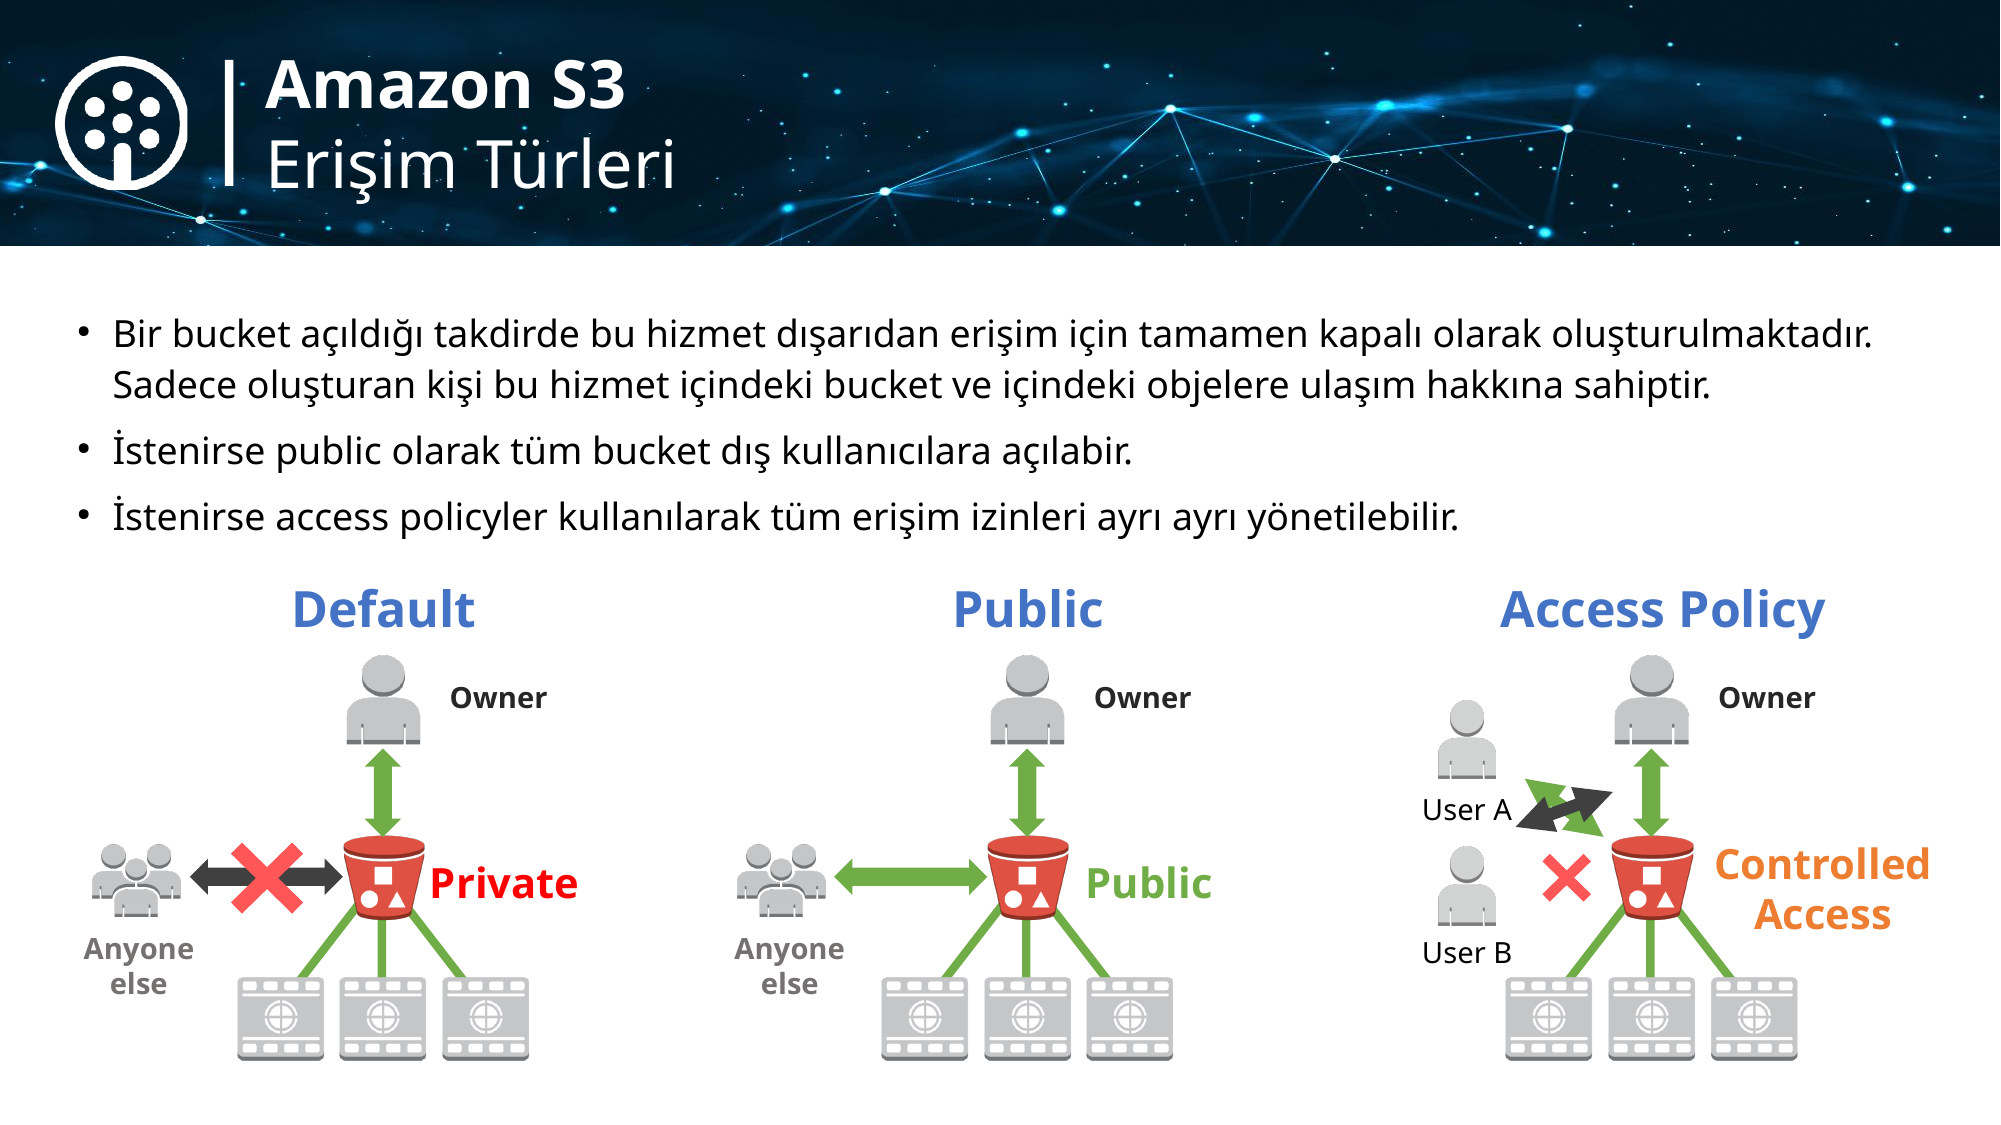

Amazon S3
Erişim Türleri
Bir bucket açıldığı takdirde bu hizmet dışarıdan erişim için tamamen kapalı olarak oluşturulmaktadır. Sadece oluşturan kişi bu hizmet içindeki bucket ve içindeki objelere ulaşım hakkına sahiptir.
İstenirse public olarak tüm bucket dış kullanıcılara açılabir.
İstenirse access policyler kullanılarak tüm erişim izinleri ayrı ayrı yönetilebilir.
Default
Public
Access Policy
Owner
Owner
Owner
User A
Controlled Access
Private
Public
Anyone else
Anyone else
User B